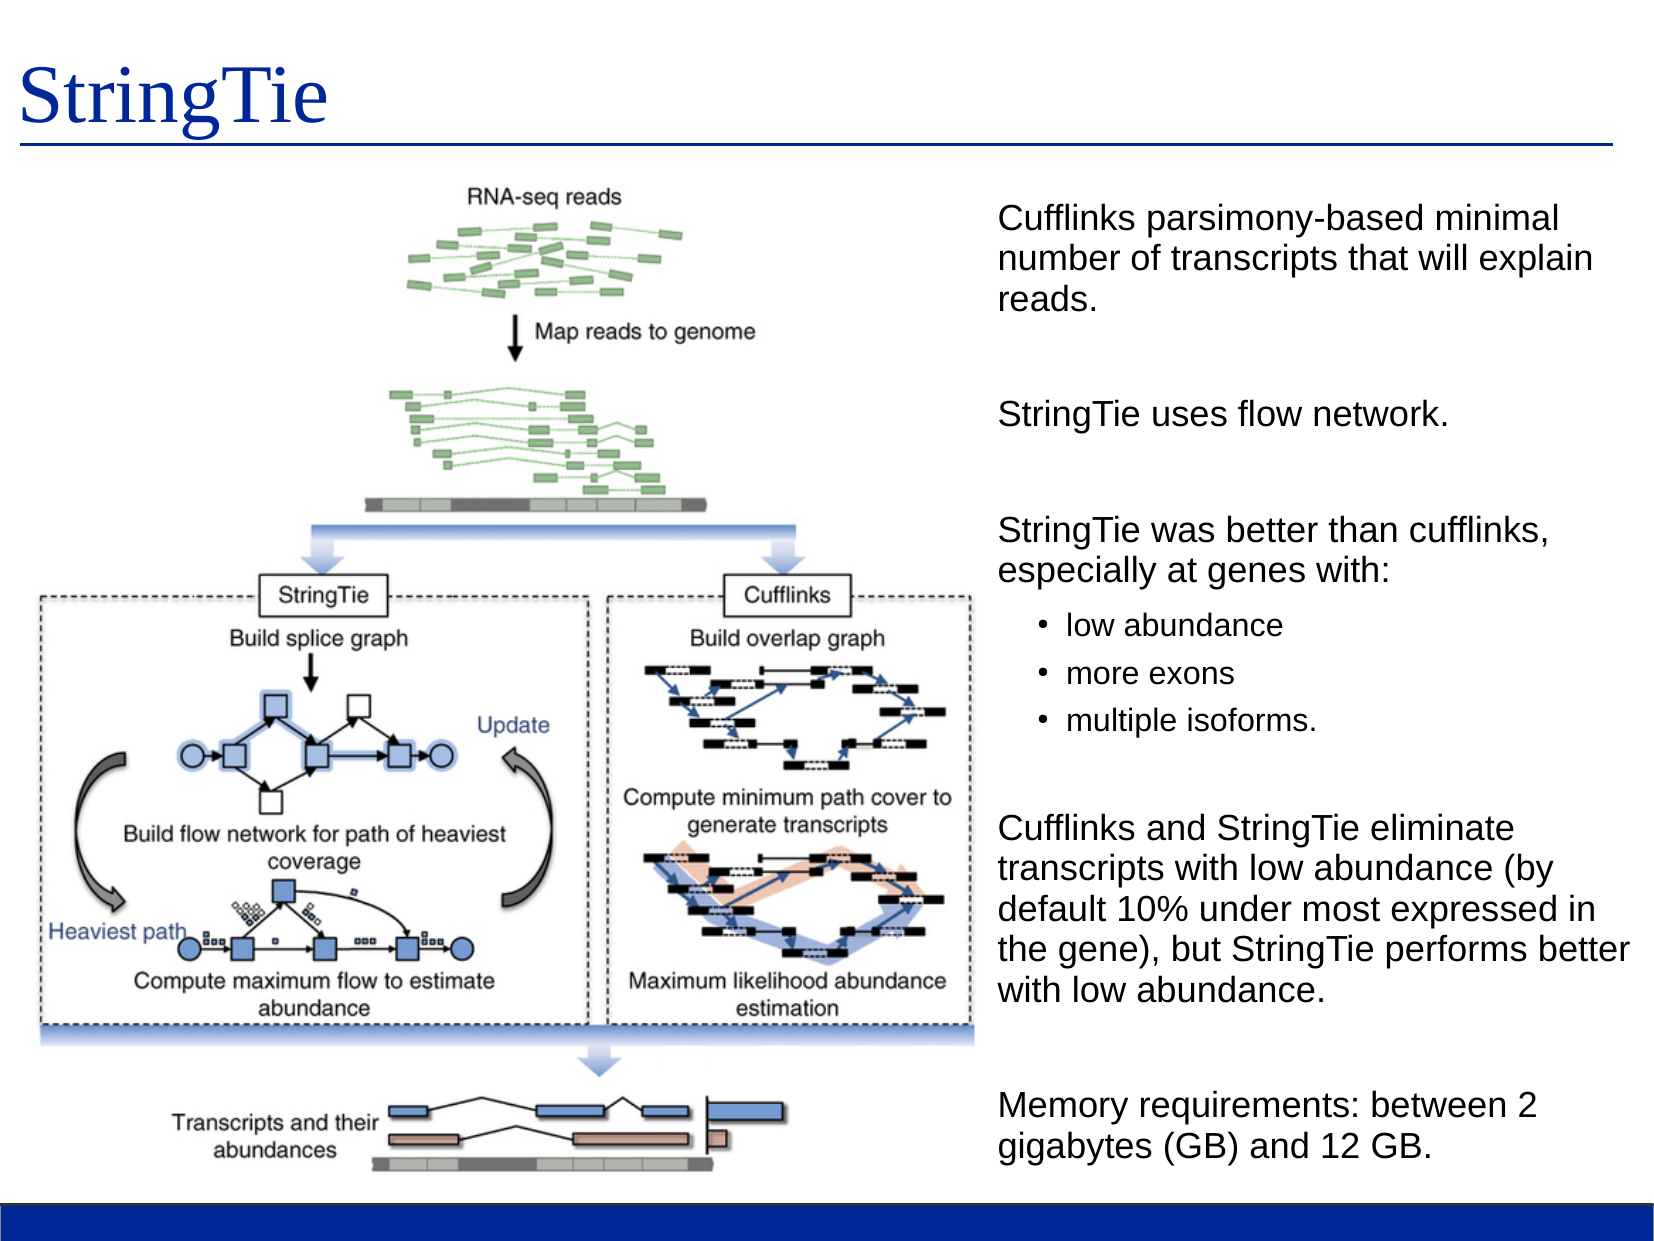

# StringTie
Cufflinks parsimony-based minimal number of transcripts that will explain reads.
StringTie uses flow network.
StringTie was better than cufflinks, especially at genes with:
low abundance
more exons
multiple isoforms.
Cufflinks and StringTie eliminate transcripts with low abundance (by default 10% under most expressed in the gene), but StringTie performs better with low abundance.
Memory requirements: between 2 gigabytes (GB) and 12 GB.